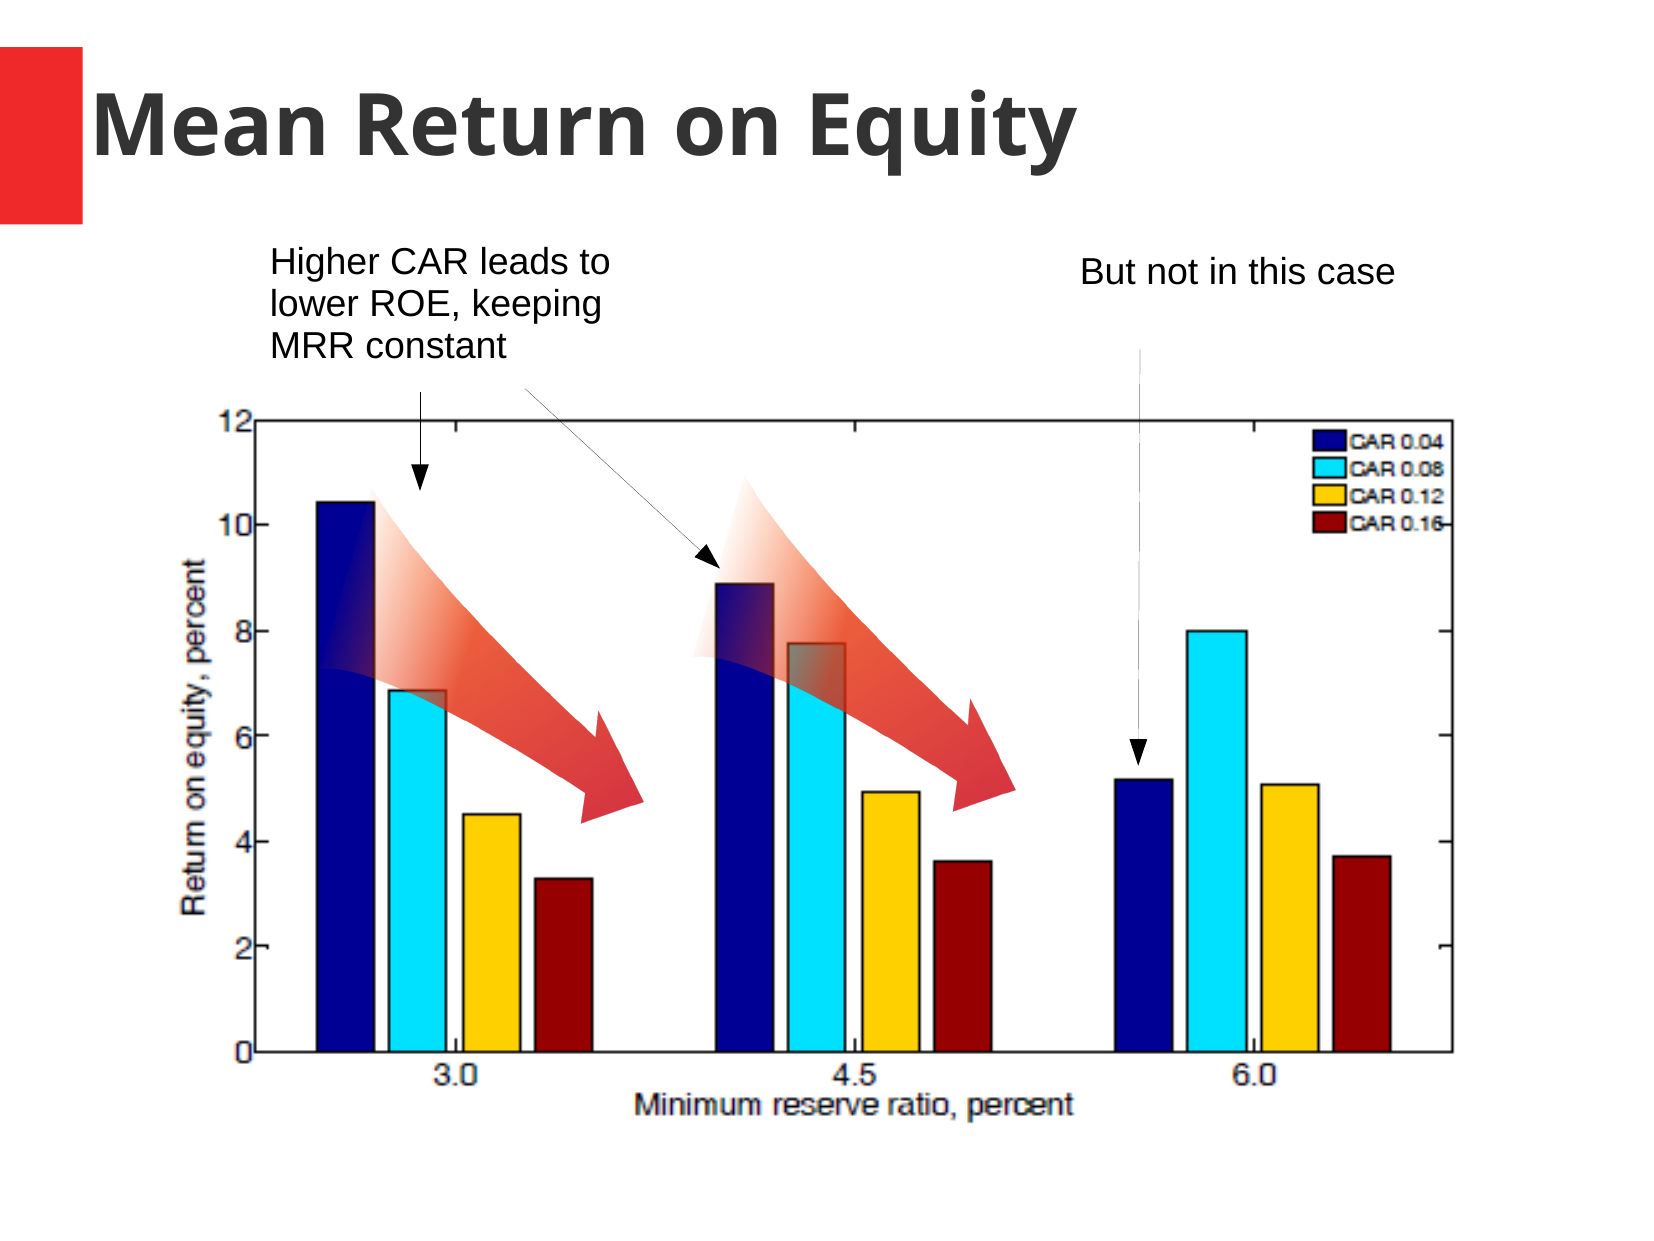

# Mean Return on Equity
Higher CAR leads to lower ROE, keeping MRR constant
But not in this case